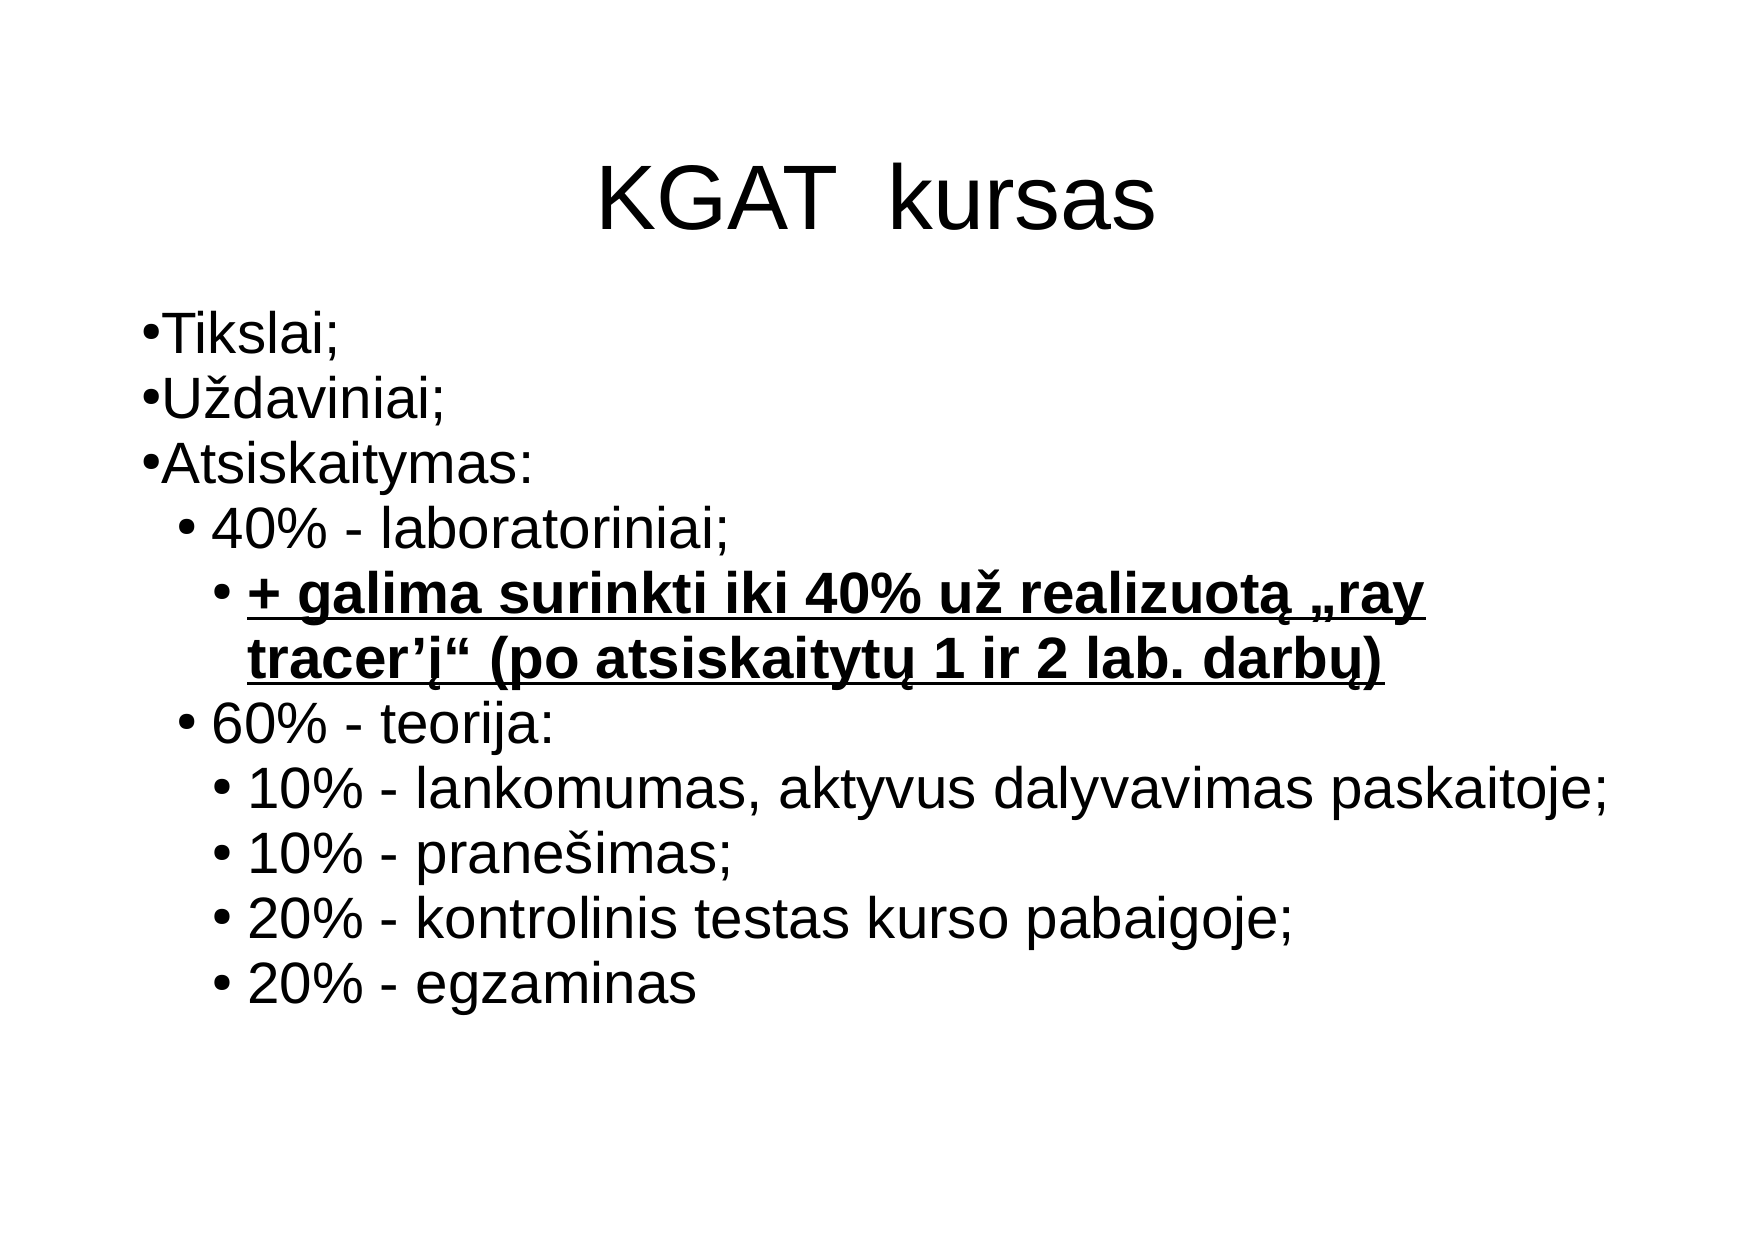

# KGAT kursas
Tikslai;
Uždaviniai;
Atsiskaitymas:
40% - laboratoriniai;
+ galima surinkti iki 40% už realizuotą „ray tracer’į“ (po atsiskaitytų 1 ir 2 lab. darbų)
60% - teorija:
10% - lankomumas, aktyvus dalyvavimas paskaitoje;
10% - pranešimas;
20% - kontrolinis testas kurso pabaigoje;
20% - egzaminas